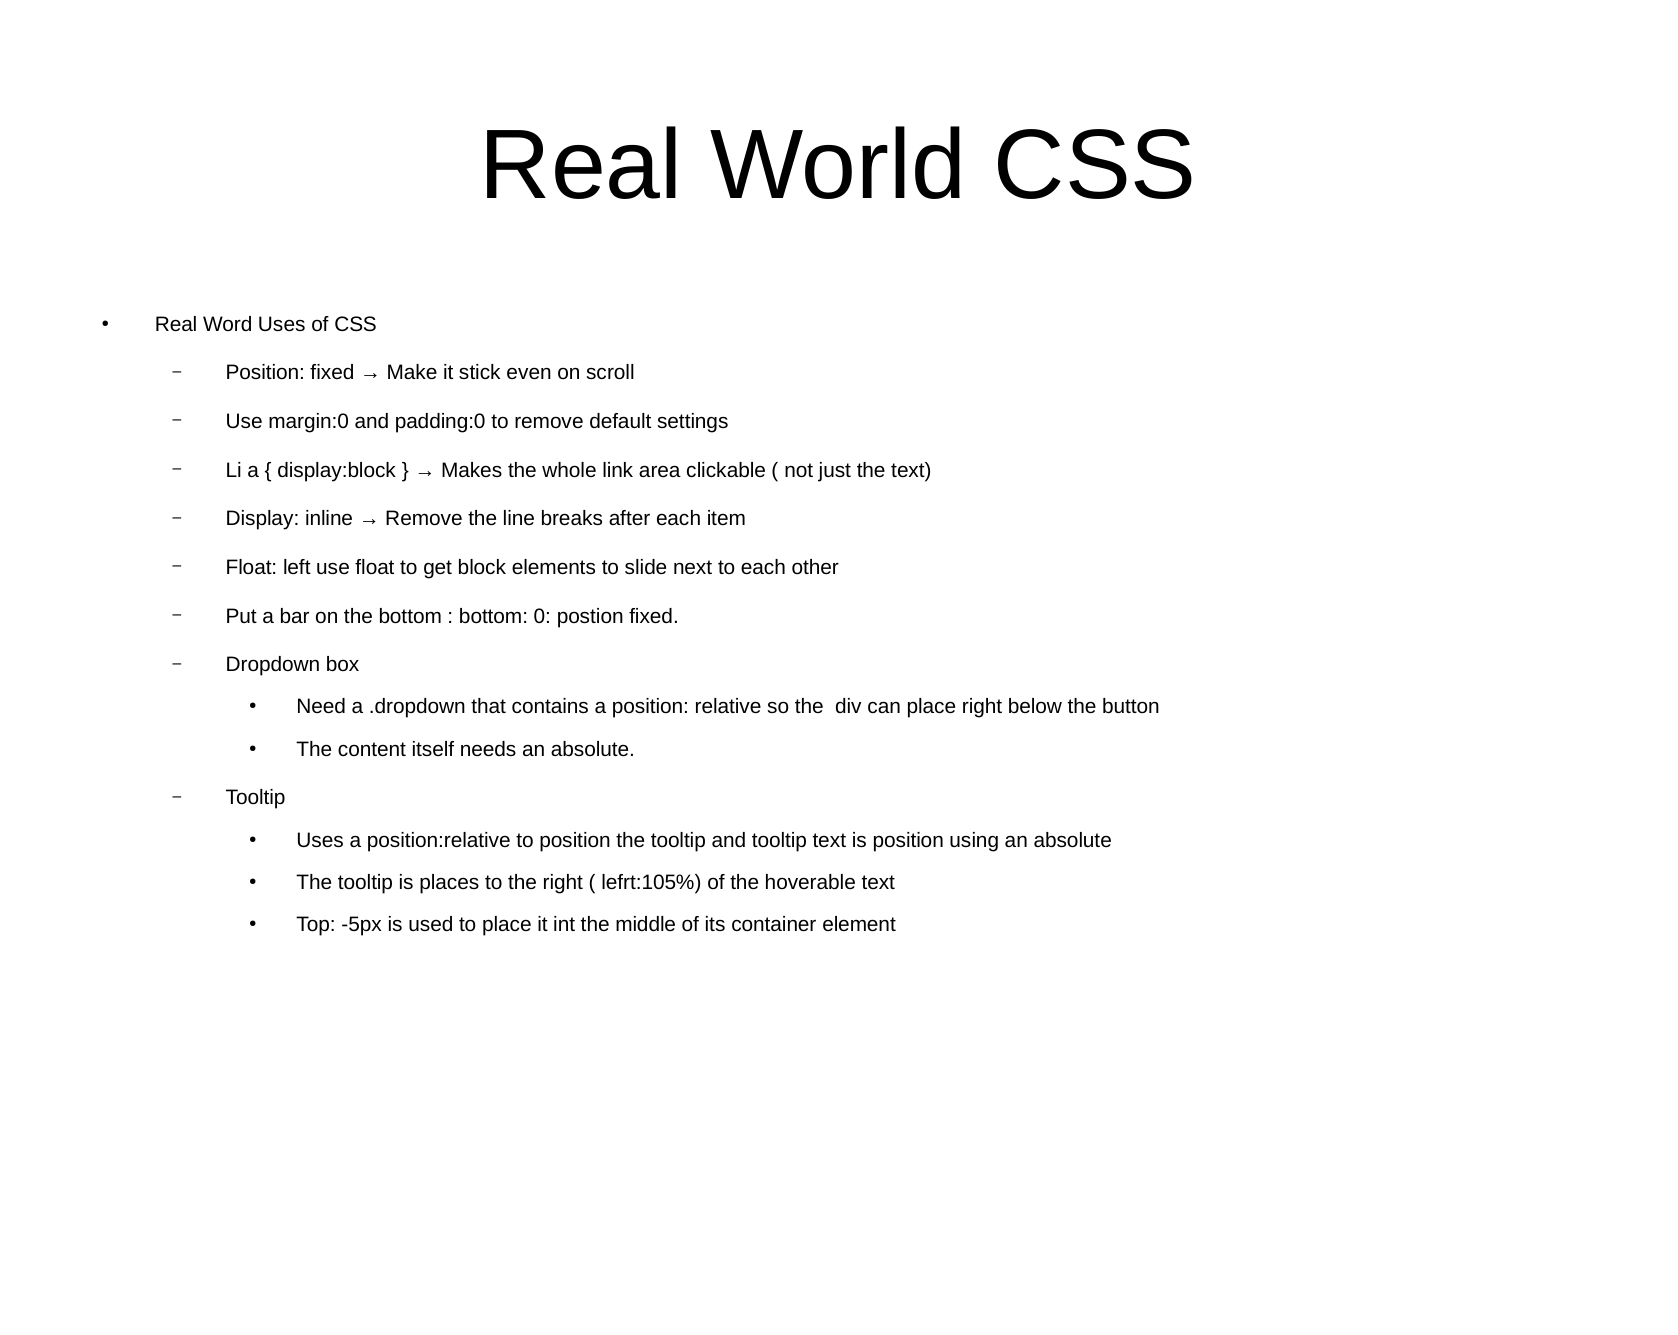

# Real World CSS
Real Word Uses of CSS
Position: fixed → Make it stick even on scroll
Use margin:0 and padding:0 to remove default settings
Li a { display:block } → Makes the whole link area clickable ( not just the text)
Display: inline → Remove the line breaks after each item
Float: left use float to get block elements to slide next to each other
Put a bar on the bottom : bottom: 0: postion fixed.
Dropdown box
Need a .dropdown that contains a position: relative so the div can place right below the button
The content itself needs an absolute.
Tooltip
Uses a position:relative to position the tooltip and tooltip text is position using an absolute
The tooltip is places to the right ( lefrt:105%) of the hoverable text
Top: -5px is used to place it int the middle of its container element